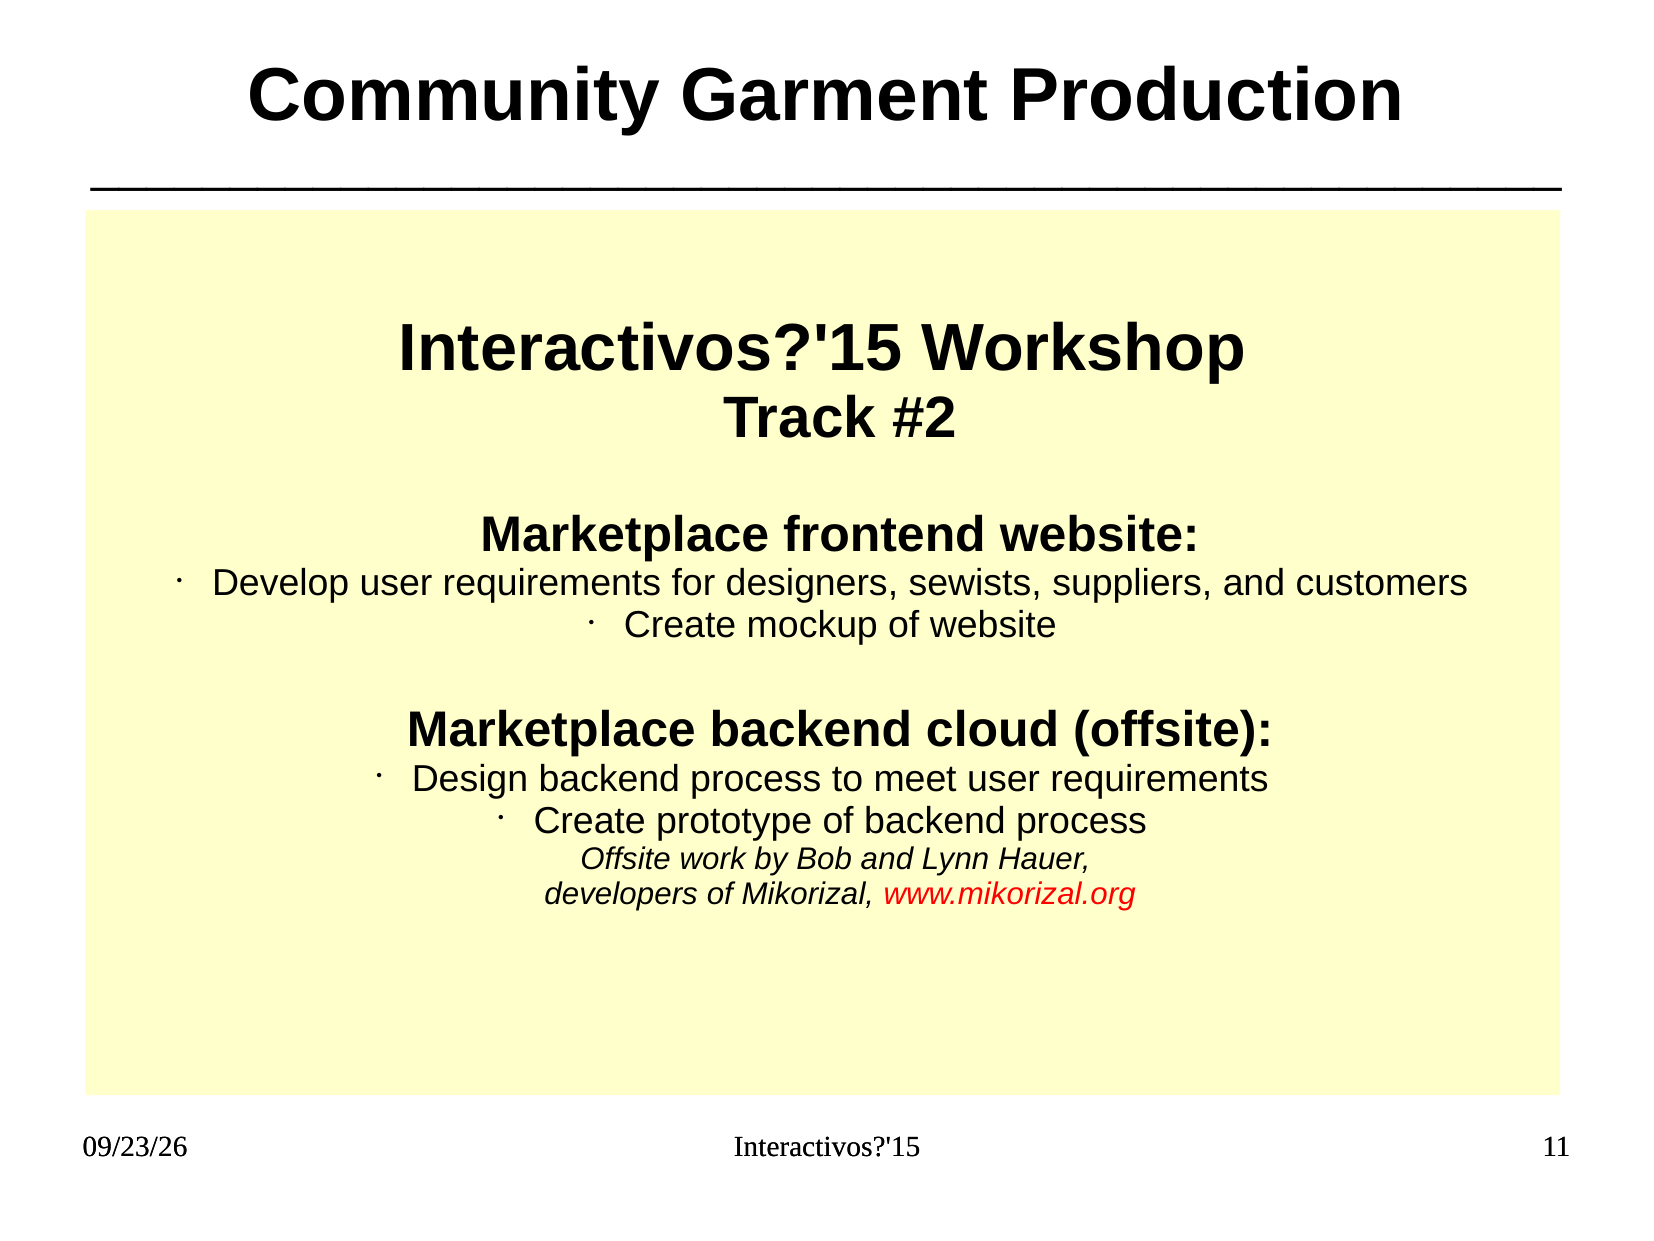

# Community Garment Production _____________________________________________________
Interactivos?'15 Workshop
Track #2
Marketplace frontend website:
Develop user requirements for designers, sewists, suppliers, and customers
Create mockup of website
Marketplace backend cloud (offsite):
Design backend process to meet user requirements
Create prototype of backend process
Offsite work by Bob and Lynn Hauer,
developers of Mikorizal, www.mikorizal.org
Interactivos?'15
11